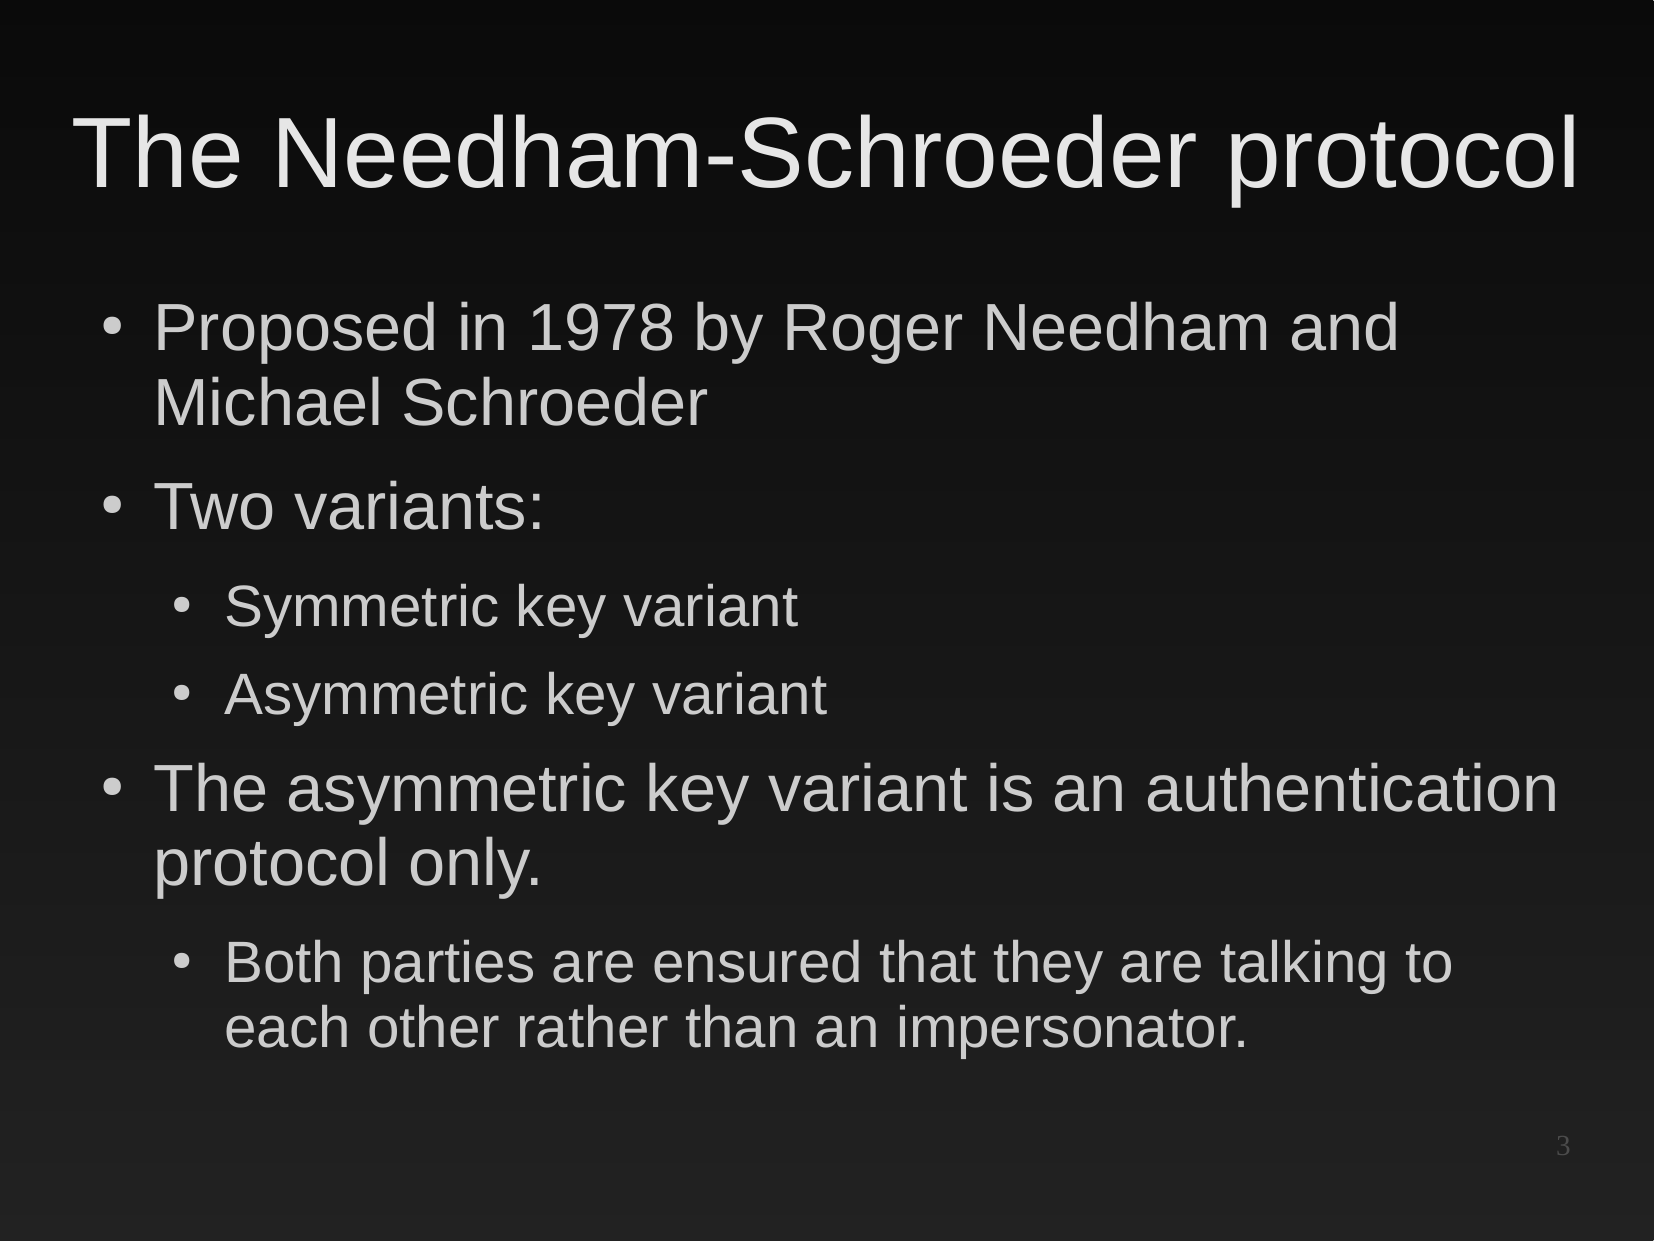

# The Needham-Schroeder protocol
Proposed in 1978 by Roger Needham and Michael Schroeder
Two variants:
Symmetric key variant
Asymmetric key variant
The asymmetric key variant is an authentication protocol only.
Both parties are ensured that they are talking to each other rather than an impersonator.
3